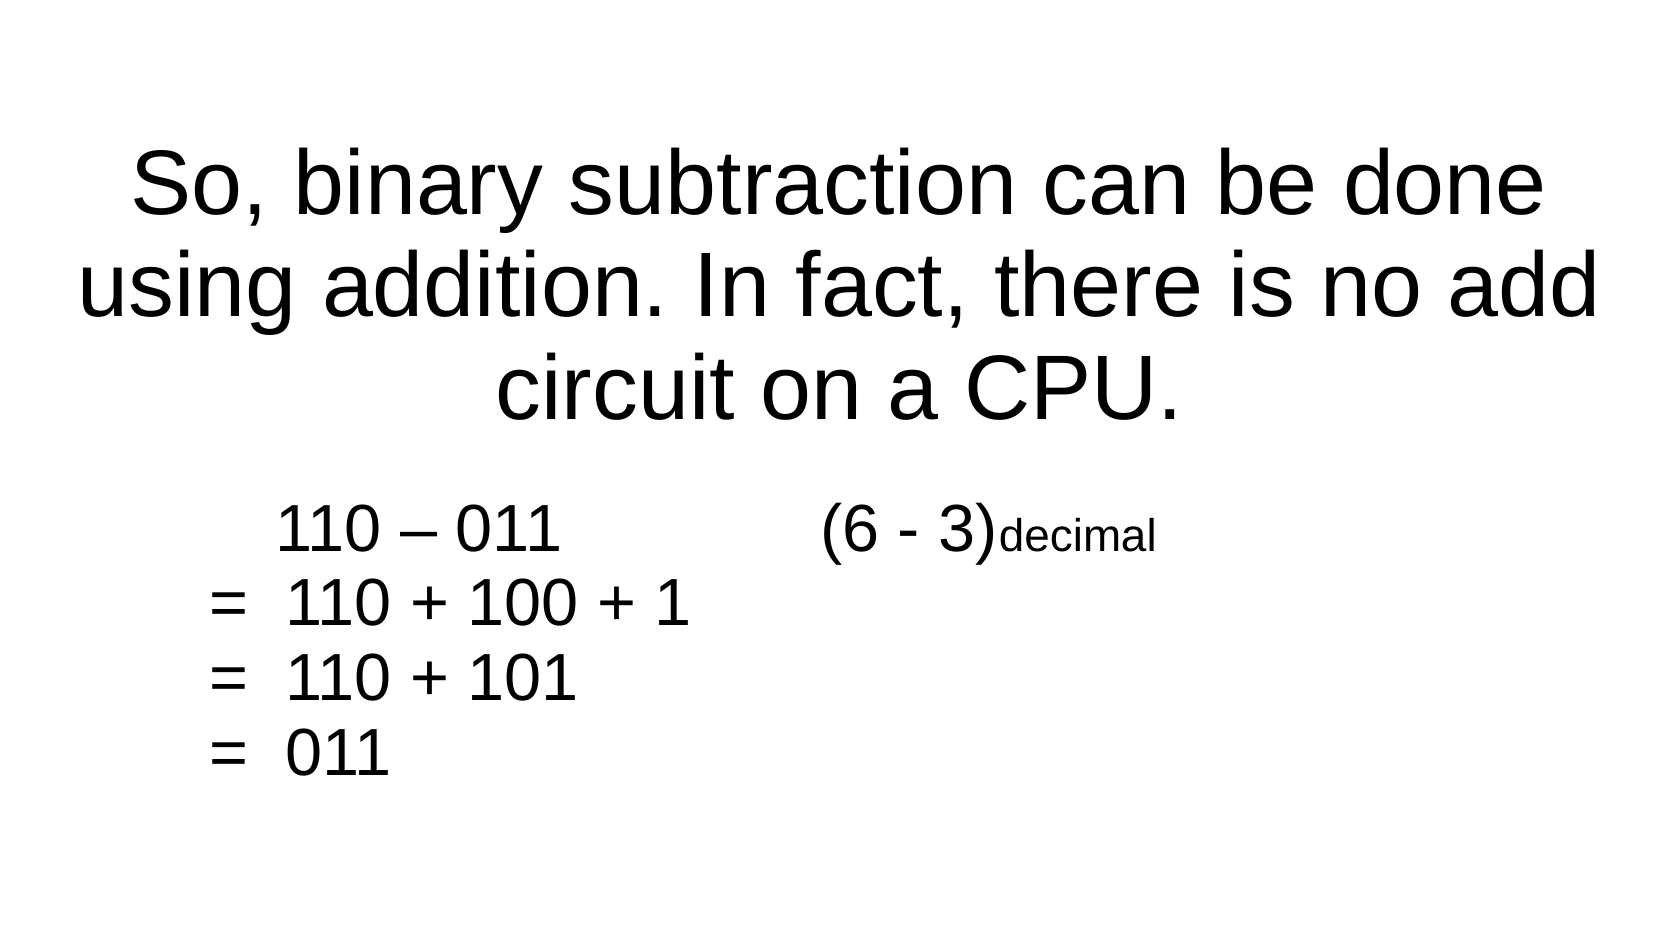

# So, binary subtraction can be done using addition. In fact, there is no add circuit on a CPU.
 110 – 011 (6 - 3)decimal
= 110 + 100 + 1
= 110 + 101
= 011